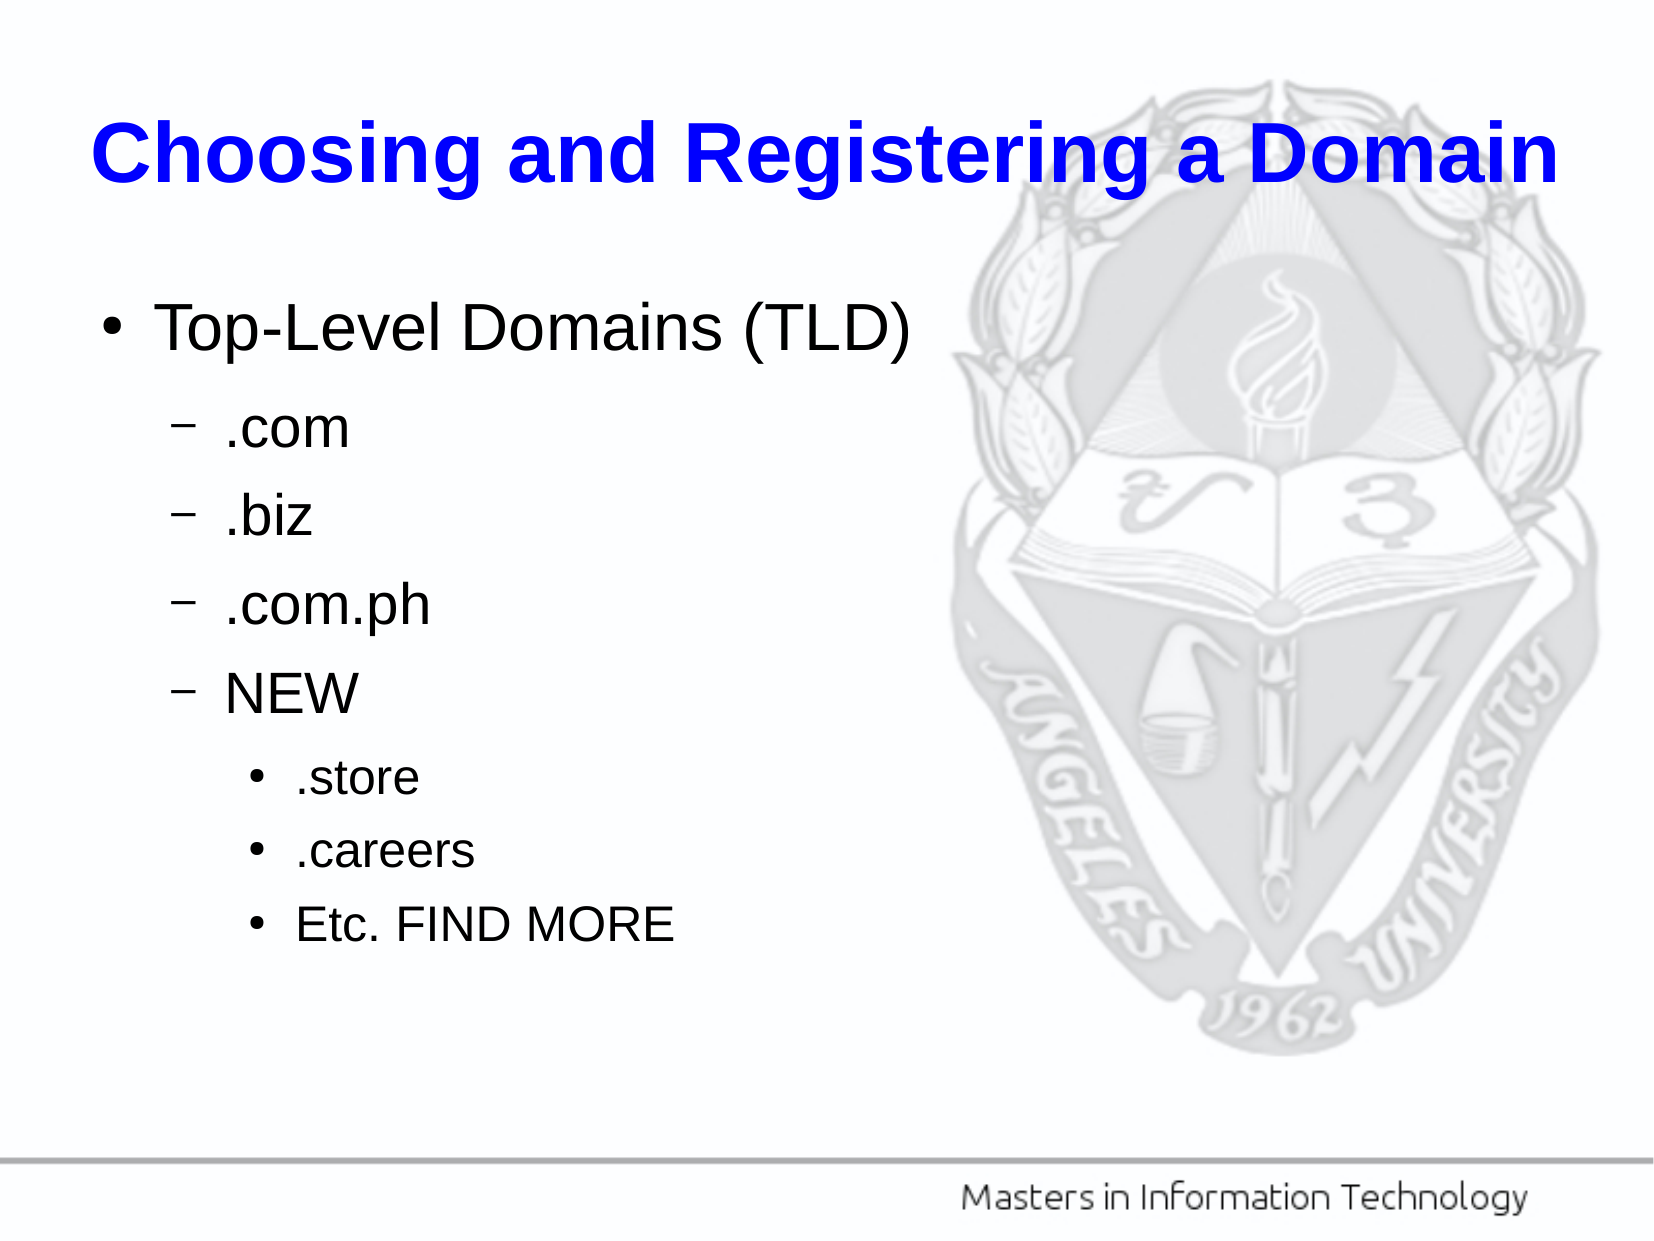

# Choosing and Registering a Domain
Top-Level Domains (TLD)
.com
.biz
.com.ph
NEW
.store
.careers
Etc. FIND MORE